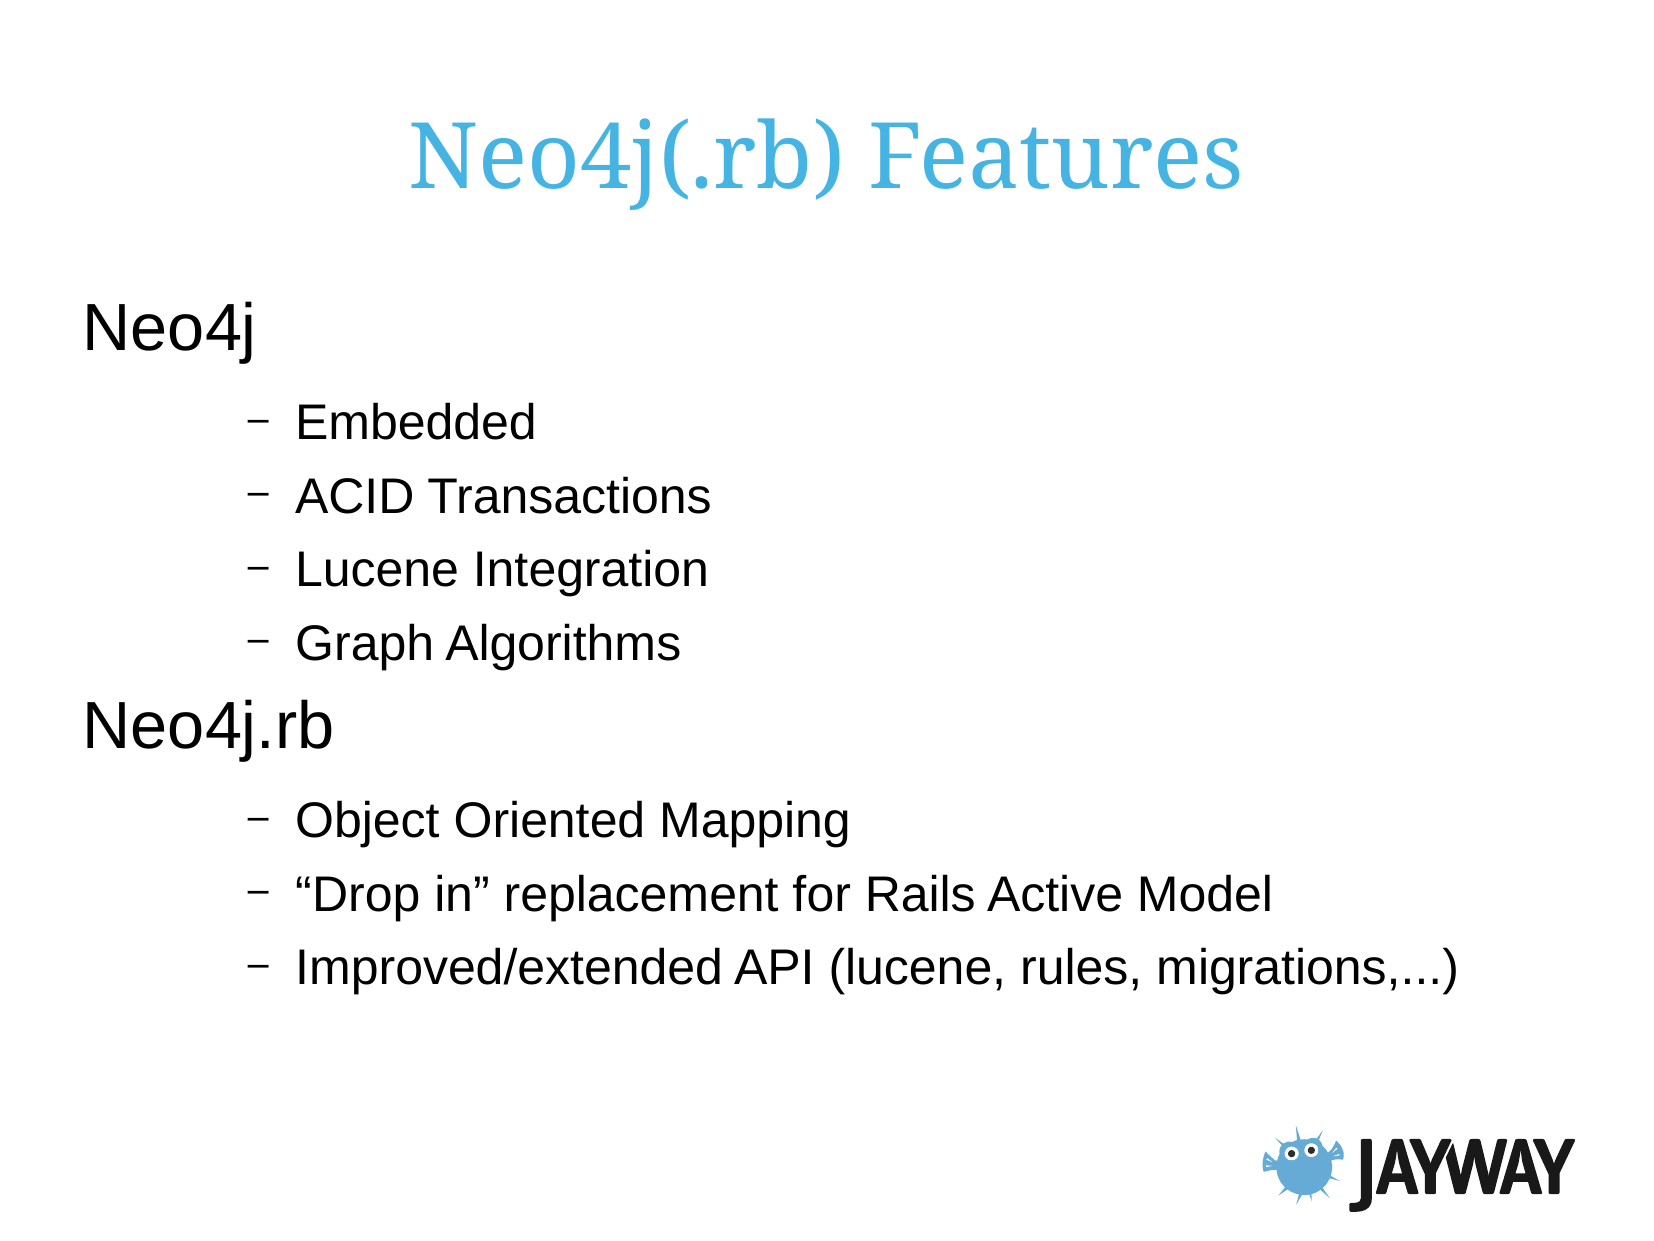

# Neo4j(.rb) Features
Neo4j
Embedded
ACID Transactions
Lucene Integration
Graph Algorithms
Neo4j.rb
Object Oriented Mapping
“Drop in” replacement for Rails Active Model
Improved/extended API (lucene, rules, migrations,...)